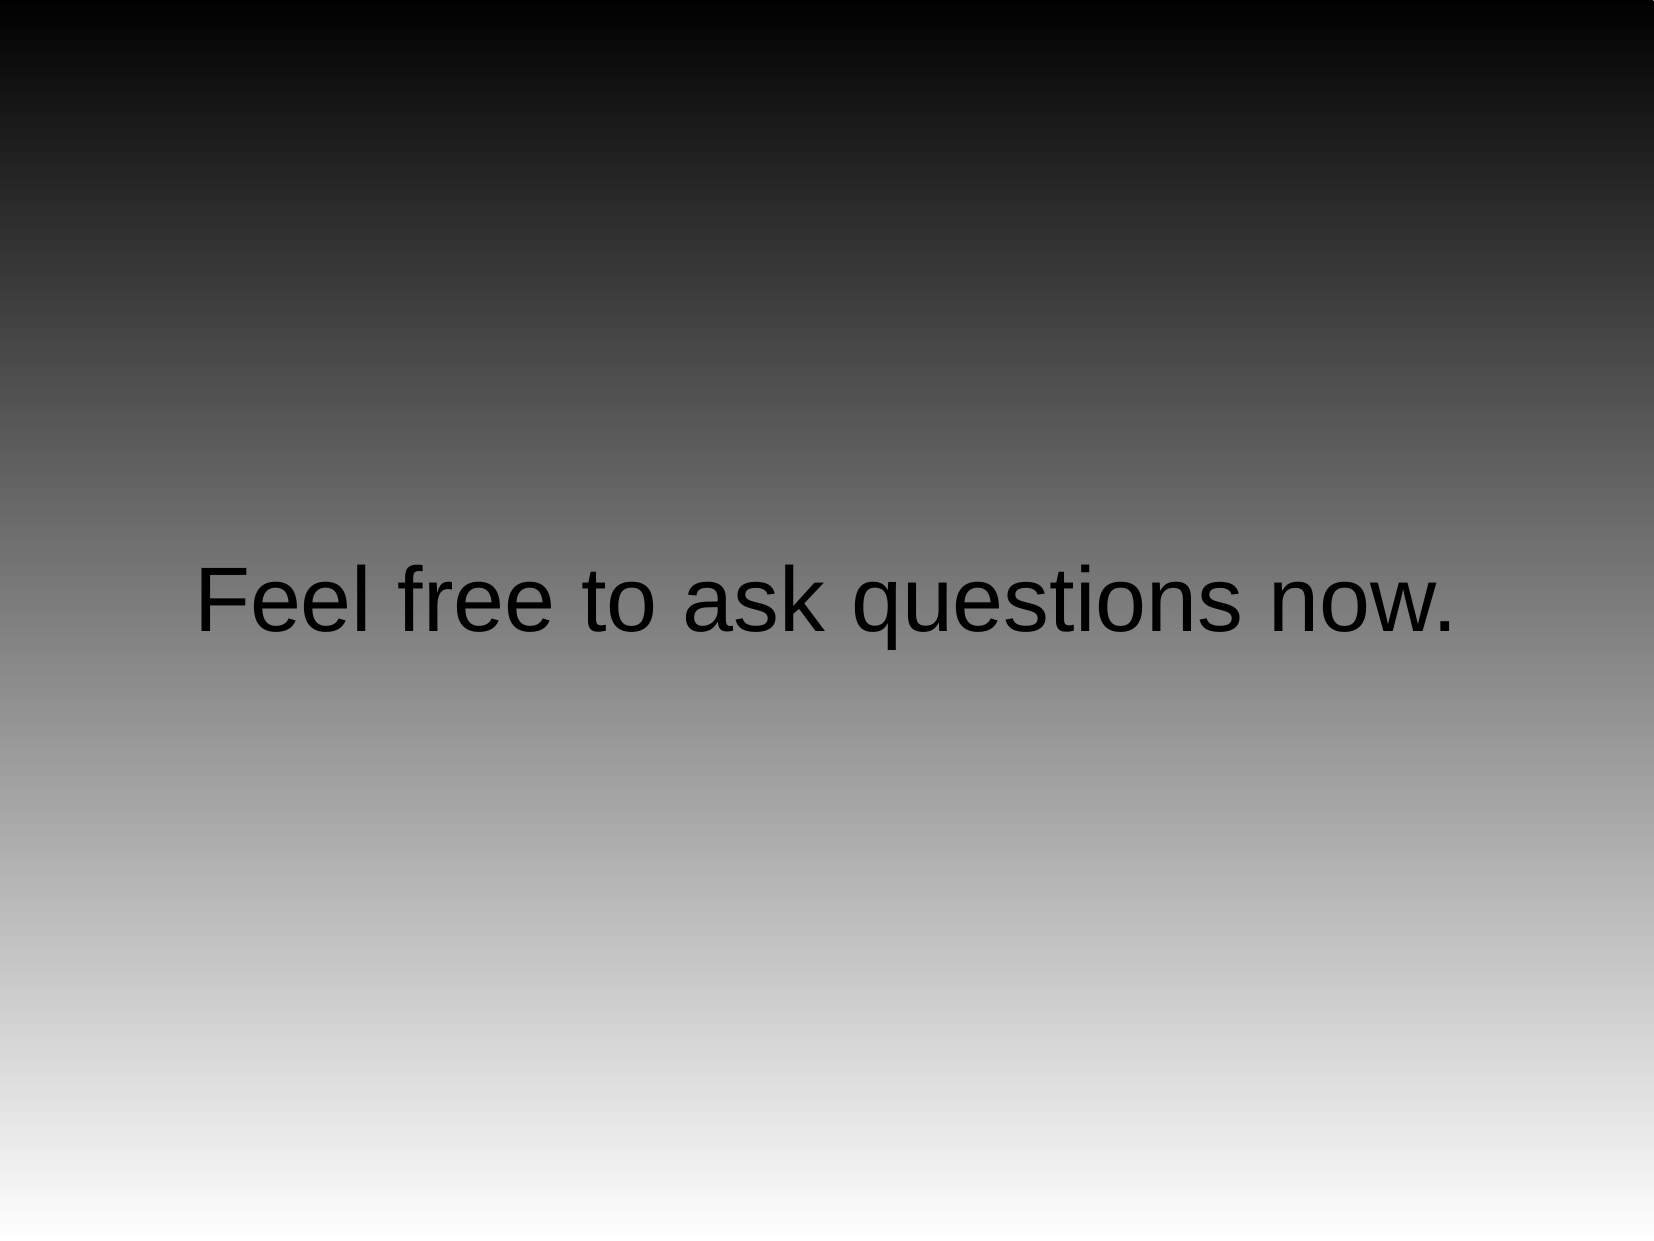

# Feel free to ask questions now.